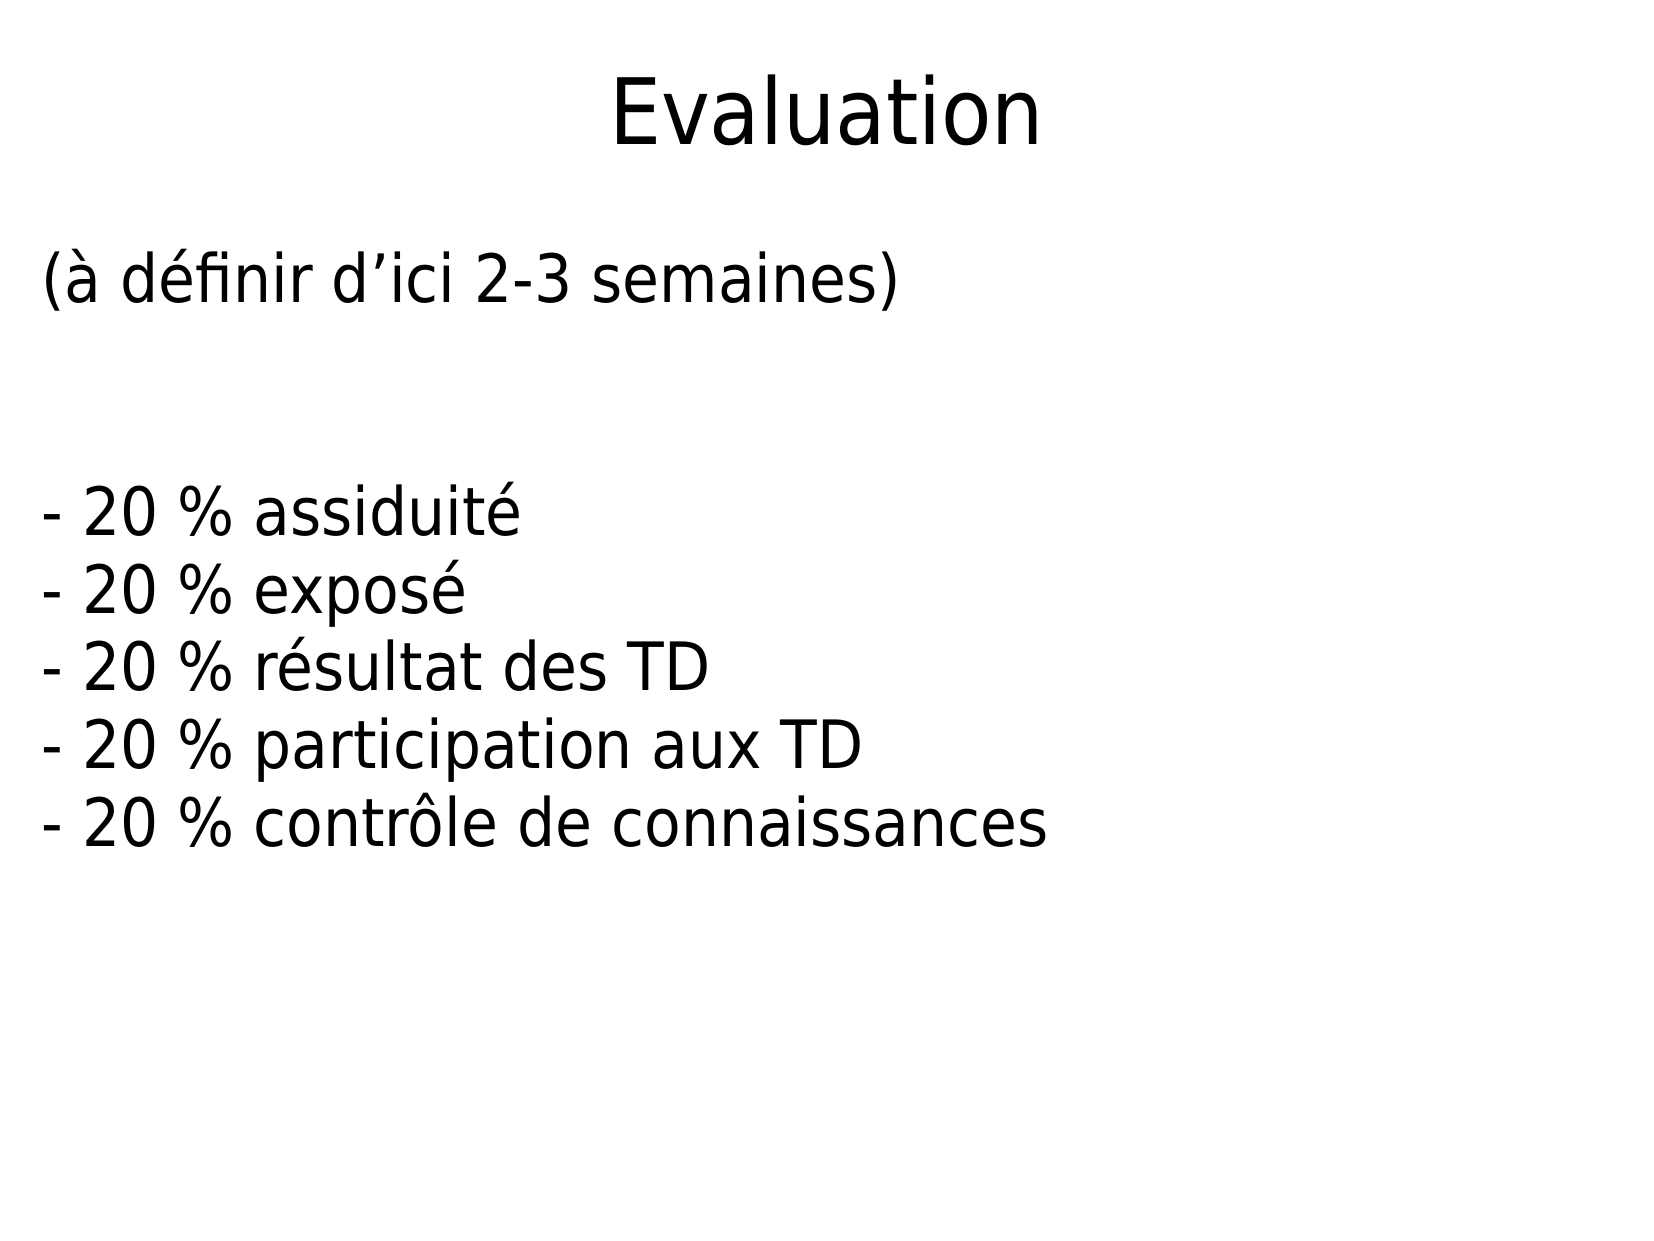

# Evaluation
(à définir d’ici 2-3 semaines)
- 20 % assiduité
- 20 % exposé
- 20 % résultat des TD
- 20 % participation aux TD
- 20 % contrôle de connaissances